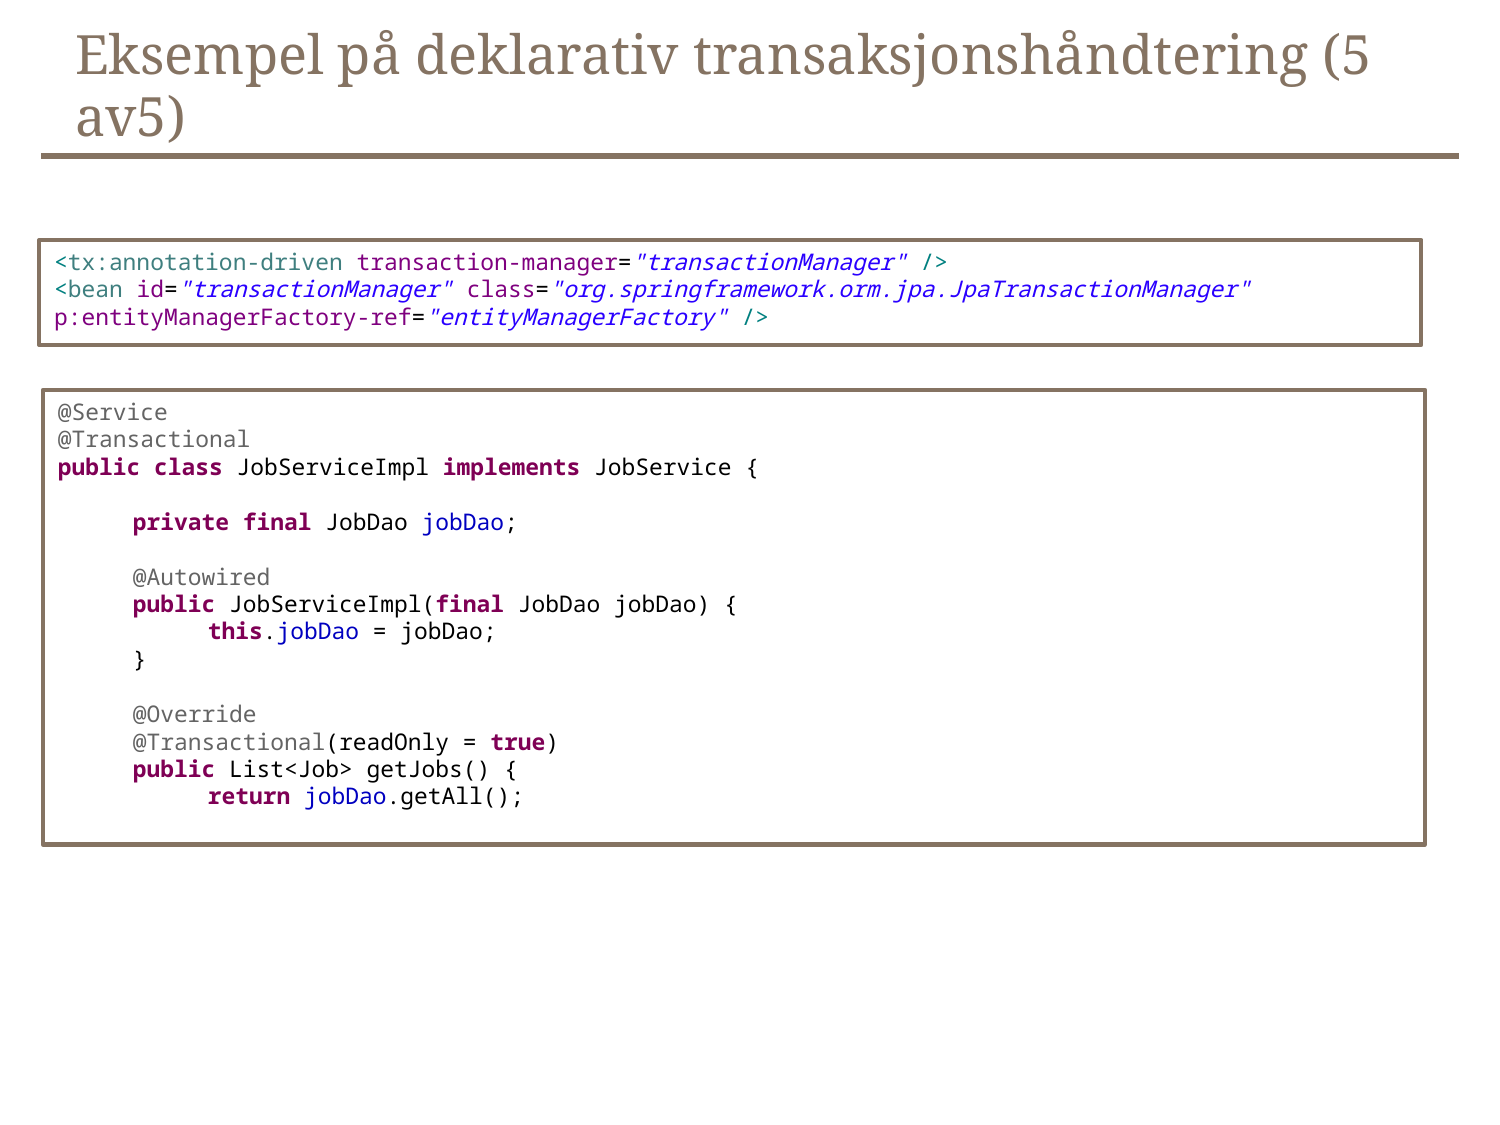

# Eksempel på deklarativ transaksjonshåndtering (5 av5)
<tx:annotation-driven transaction-manager="transactionManager" />
<bean id="transactionManager" class="org.springframework.orm.jpa.JpaTransactionManager" p:entityManagerFactory-ref="entityManagerFactory" />
@Service
@Transactional
public class JobServiceImpl implements JobService {
	private final JobDao jobDao;
	@Autowired
	public JobServiceImpl(final JobDao jobDao) {
		this.jobDao = jobDao;
	}
	@Override
	@Transactional(readOnly = true)
	public List<Job> getJobs() {
		return jobDao.getAll();